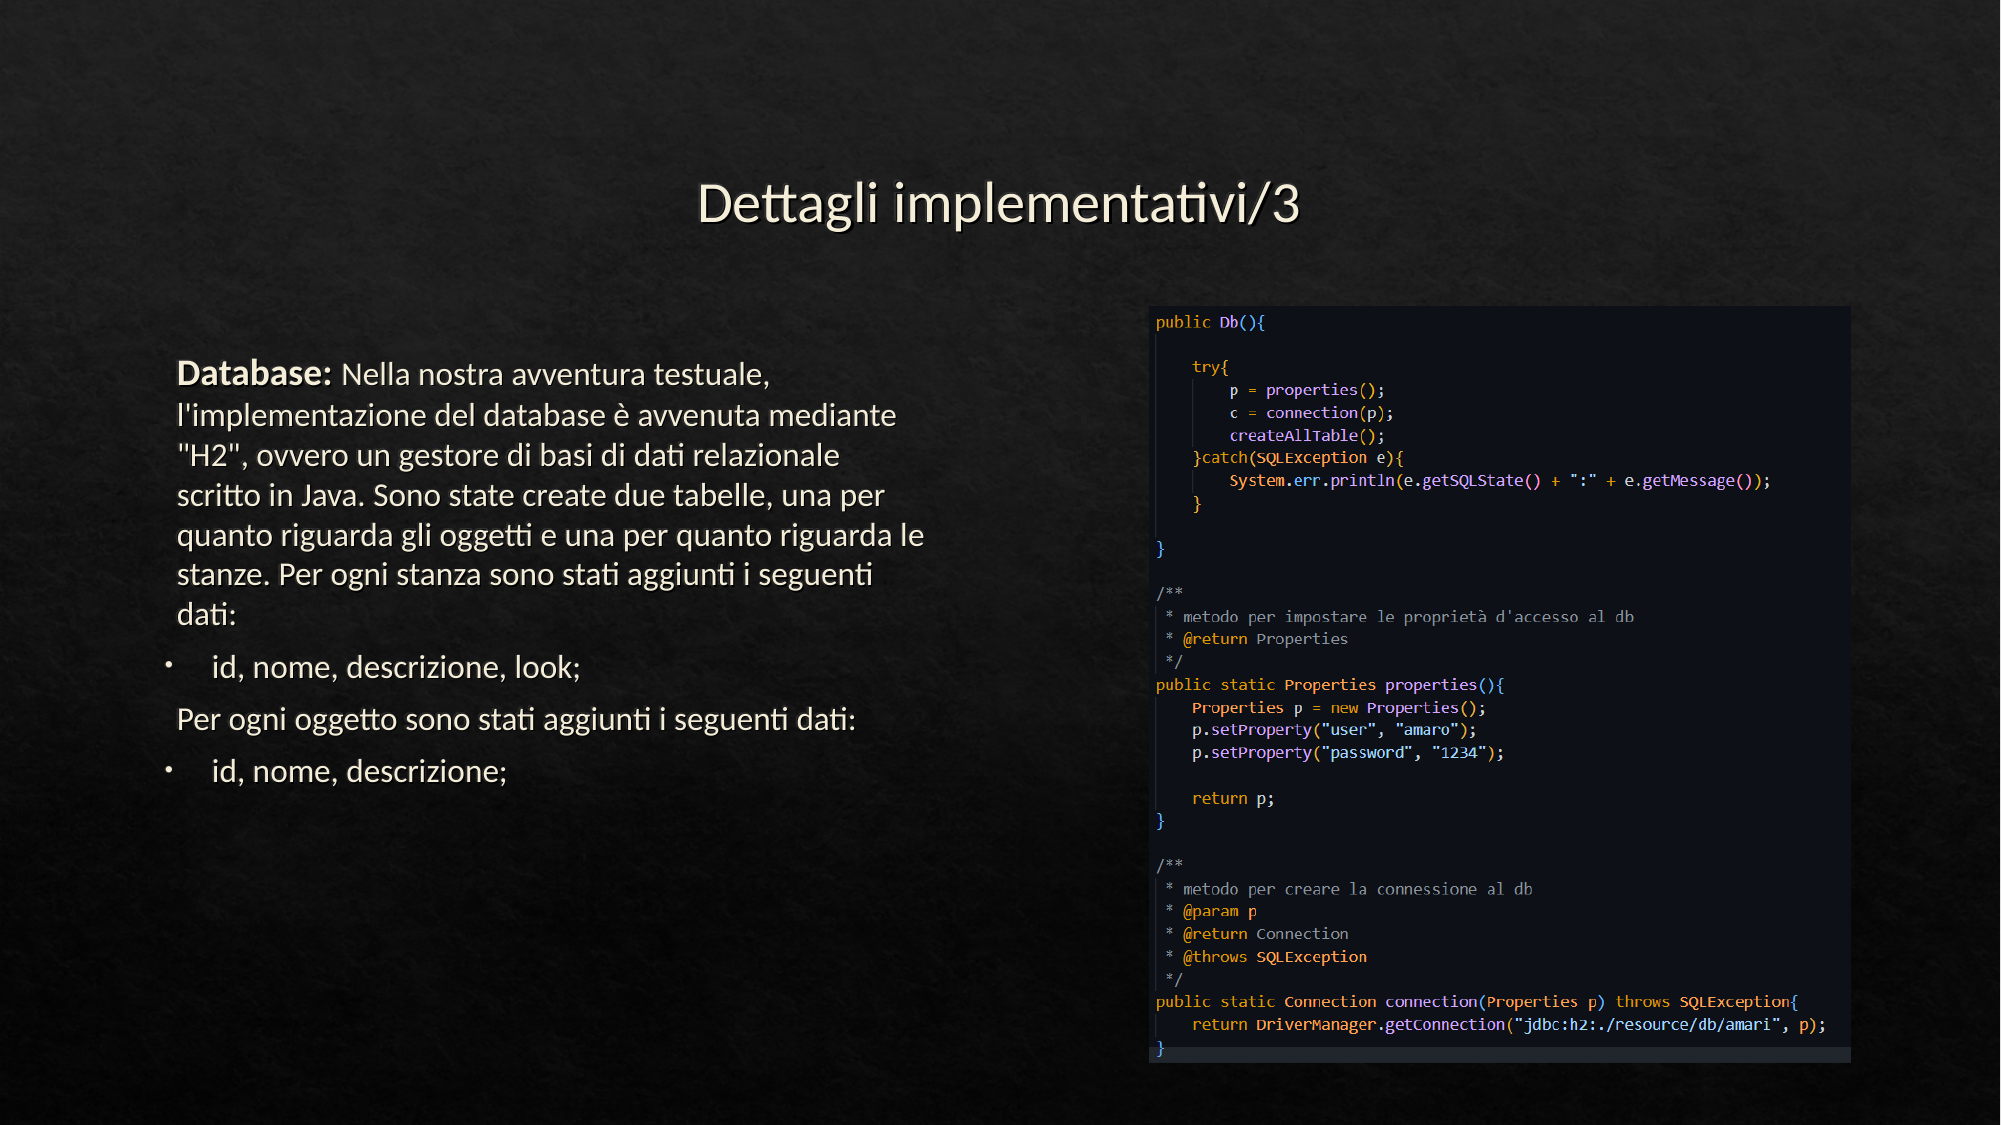

# Dettagli implementativi/3
Database: Nella nostra avventura testuale, l'implementazione del database è avvenuta mediante "H2", ovvero un gestore di basi di dati relazionale scritto in Java. Sono state create due tabelle, una per quanto riguarda gli oggetti e una per quanto riguarda le stanze. Per ogni stanza sono stati aggiunti i seguenti dati:
id, nome, descrizione, look;
Per ogni oggetto sono stati aggiunti i seguenti dati:
id, nome, descrizione;